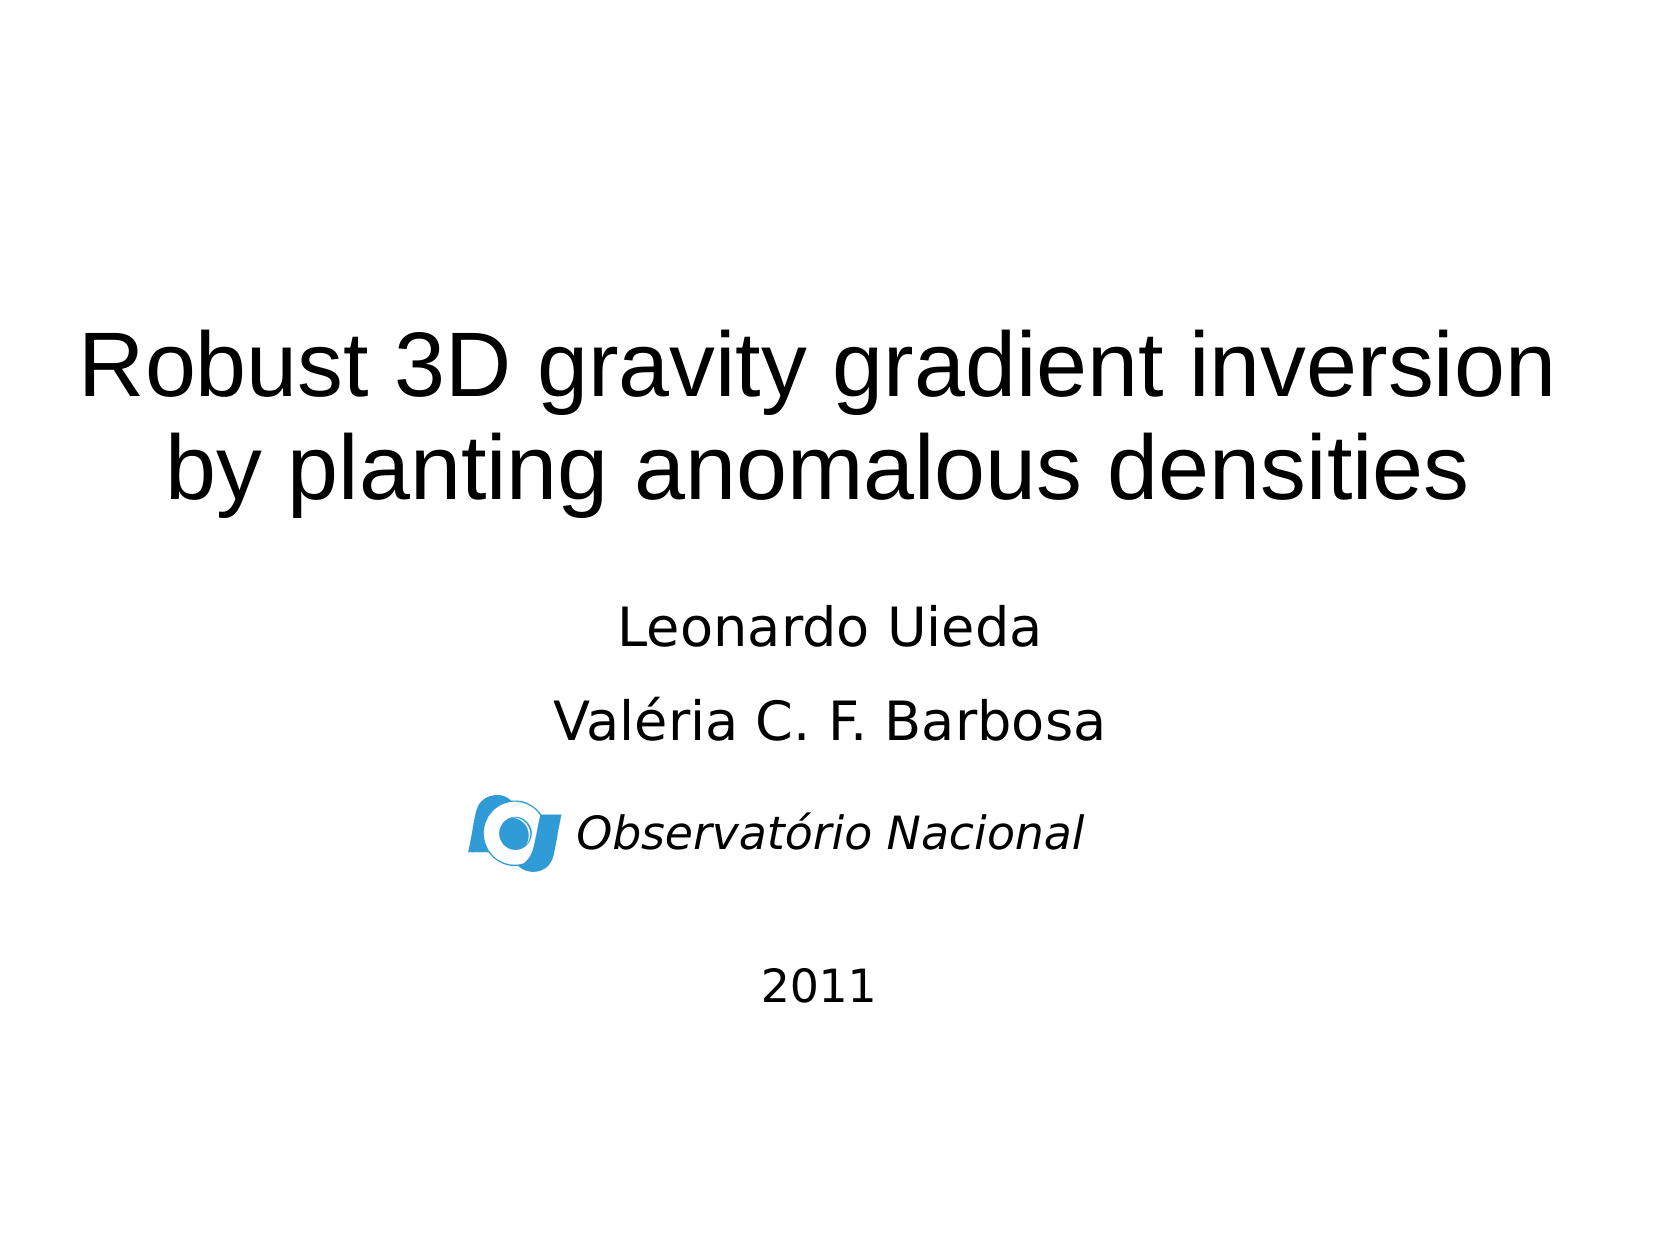

# Robust 3D gravity gradient inversion by planting anomalous densities
Leonardo Uieda
Valéria C. F. Barbosa
Observatório Nacional
2011